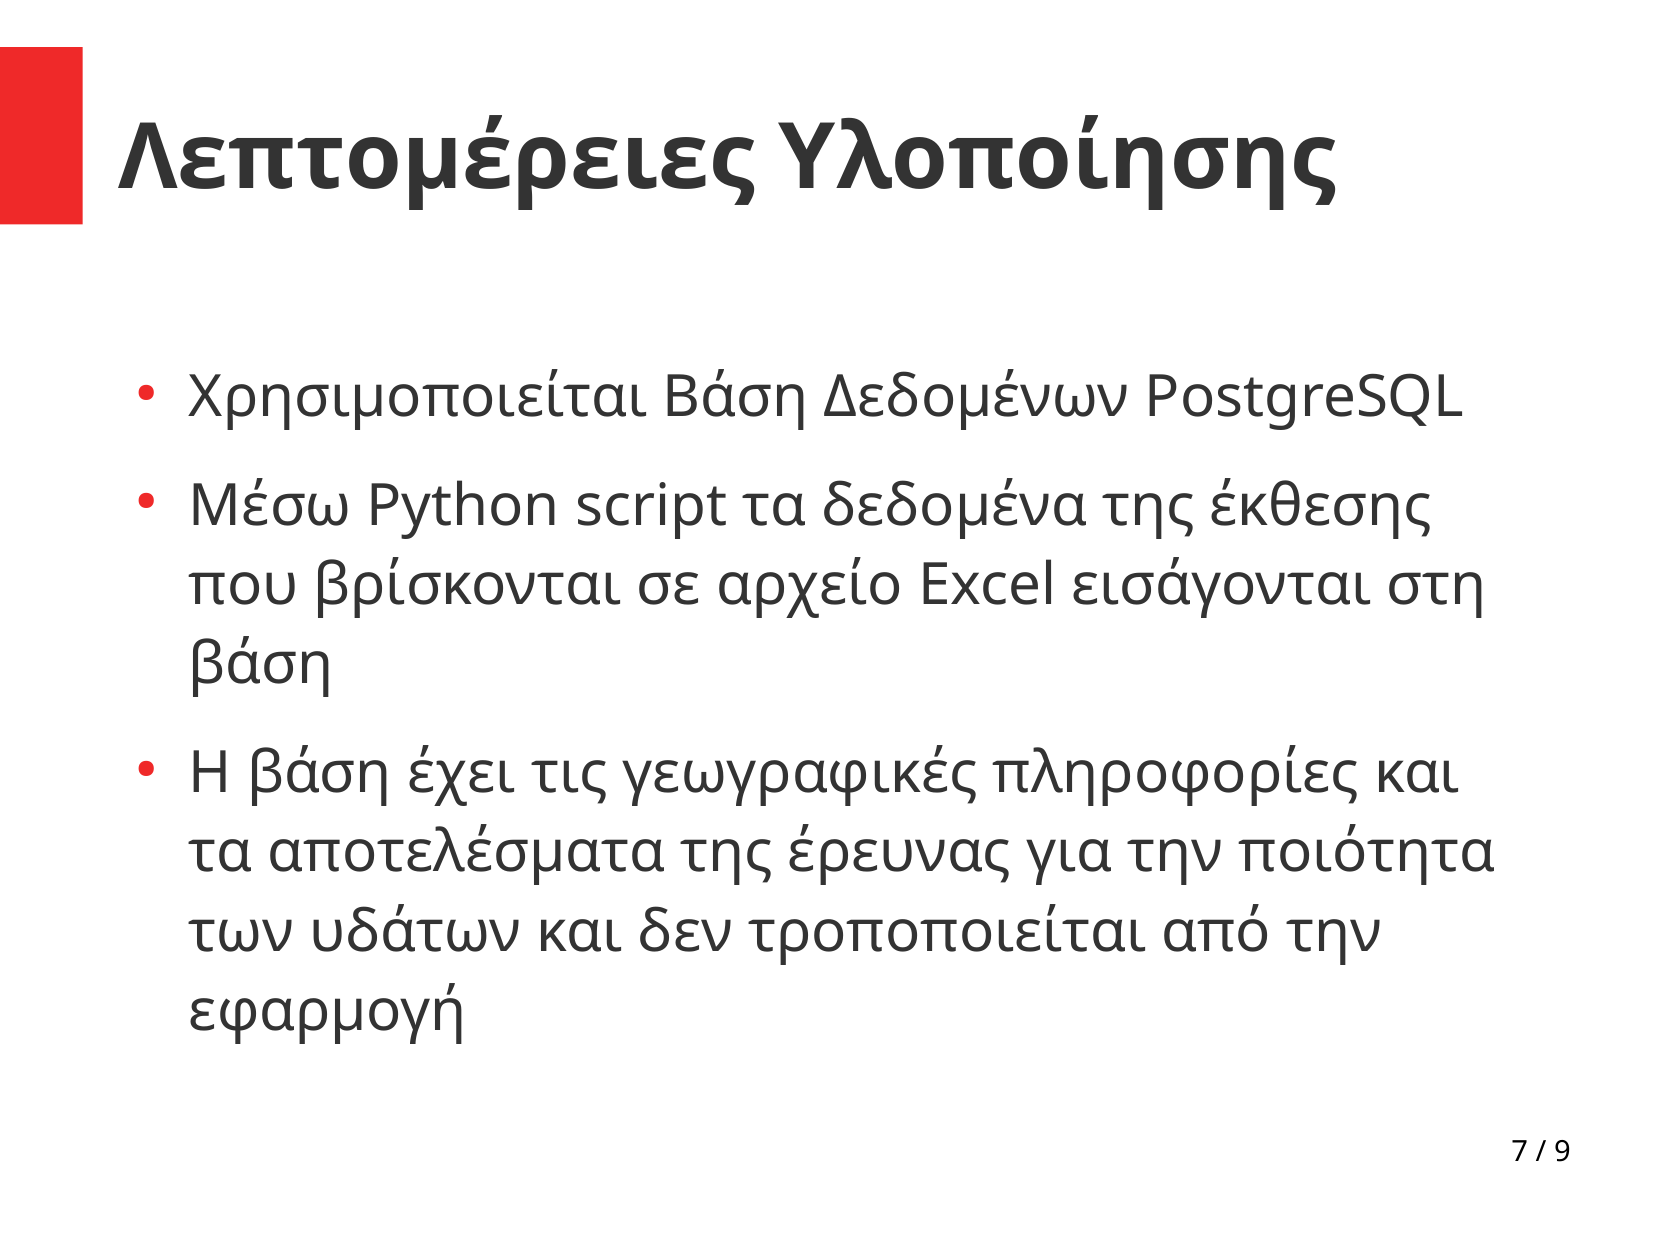

# Λεπτομέρειες Υλοποίησης
Χρησιμοποιείται Βάση Δεδομένων PostgreSQL
Μέσω Python script τα δεδομένα της έκθεσης που βρίσκονται σε αρχείο Excel εισάγονται στη βάση
Η βάση έχει τις γεωγραφικές πληροφορίες και τα αποτελέσματα της έρευνας για την ποιότητα των υδάτων και δεν τροποποιείται από την εφαρμογή
7